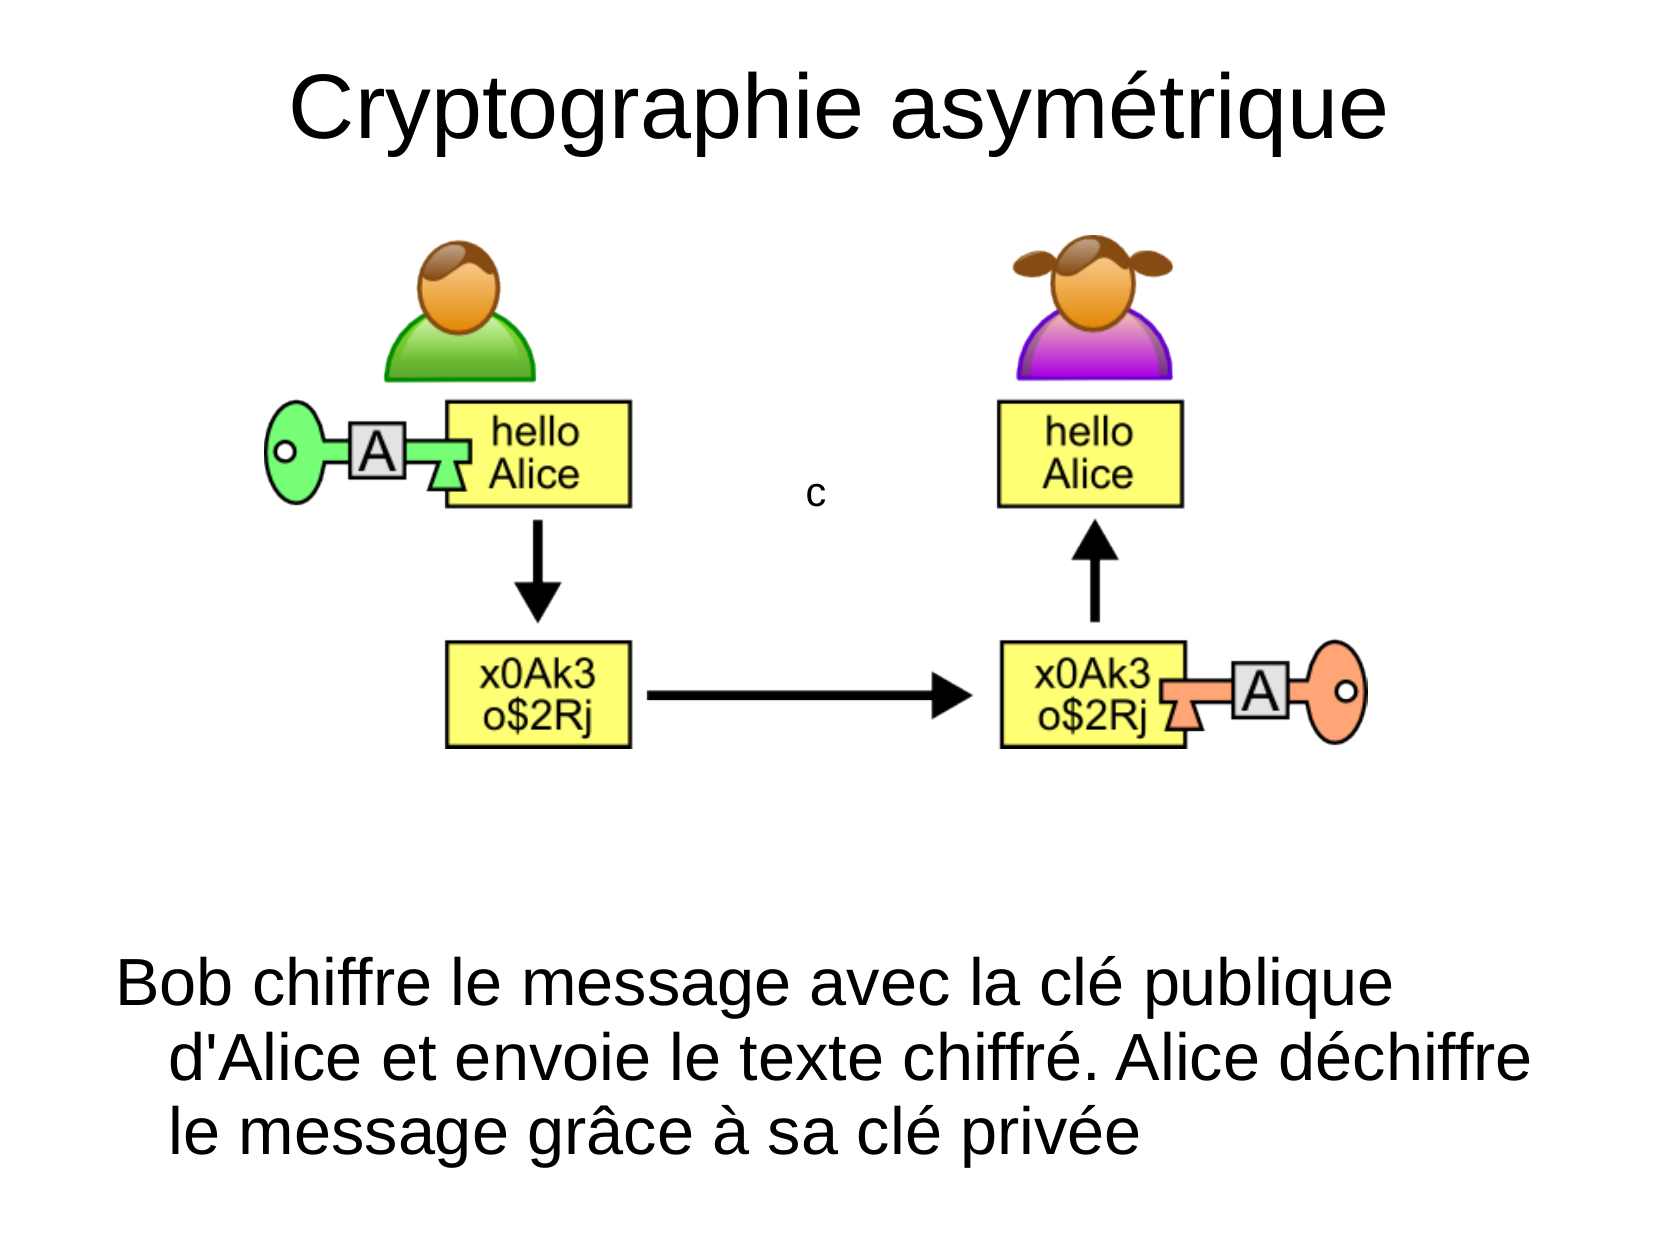

# Cryptographie asymétrique
Bob chiffre le message avec la clé publique d'Alice et envoie le texte chiffré. Alice déchiffre le message grâce à sa clé privée
c